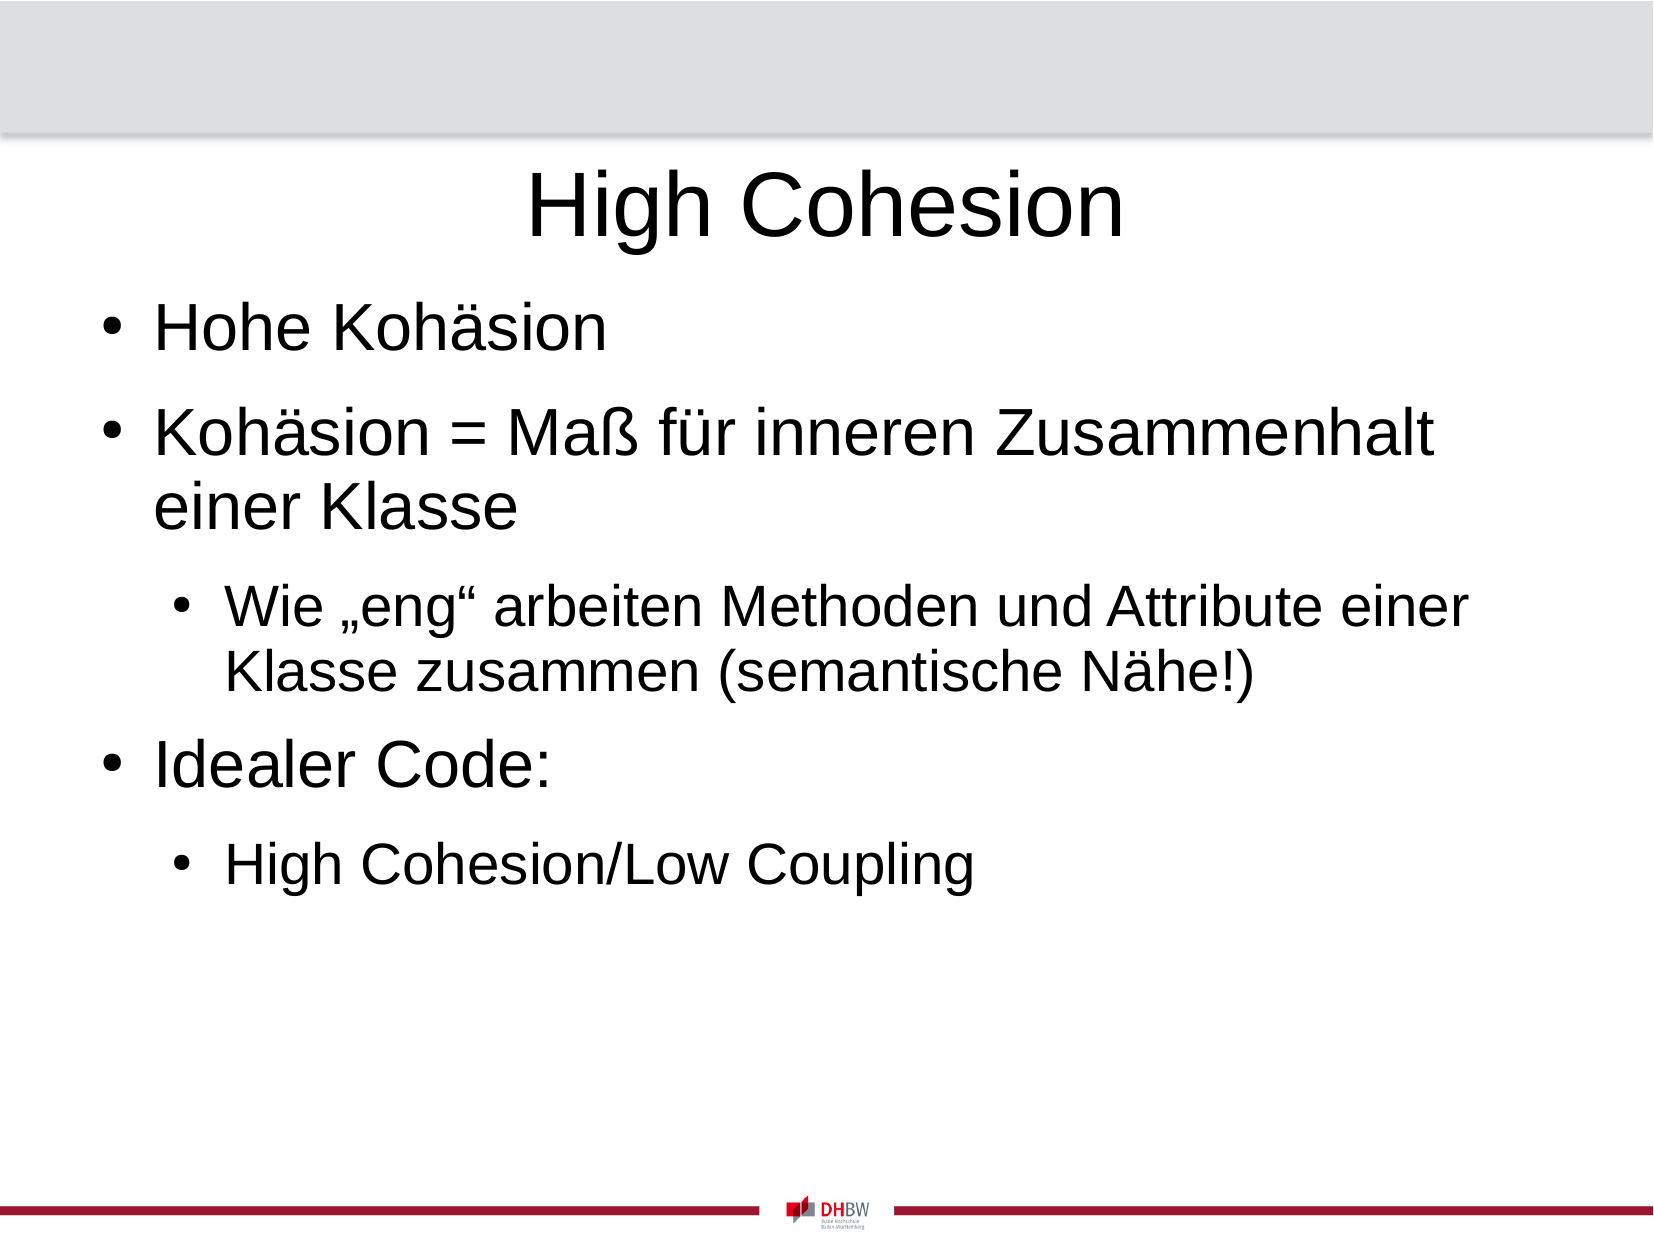

# High Cohesion
Hohe Kohäsion
Kohäsion = Maß für inneren Zusammenhalt einer Klasse
Wie „eng“ arbeiten Methoden und Attribute einer Klasse zusammen (semantische Nähe!)
Idealer Code:
High Cohesion/Low Coupling